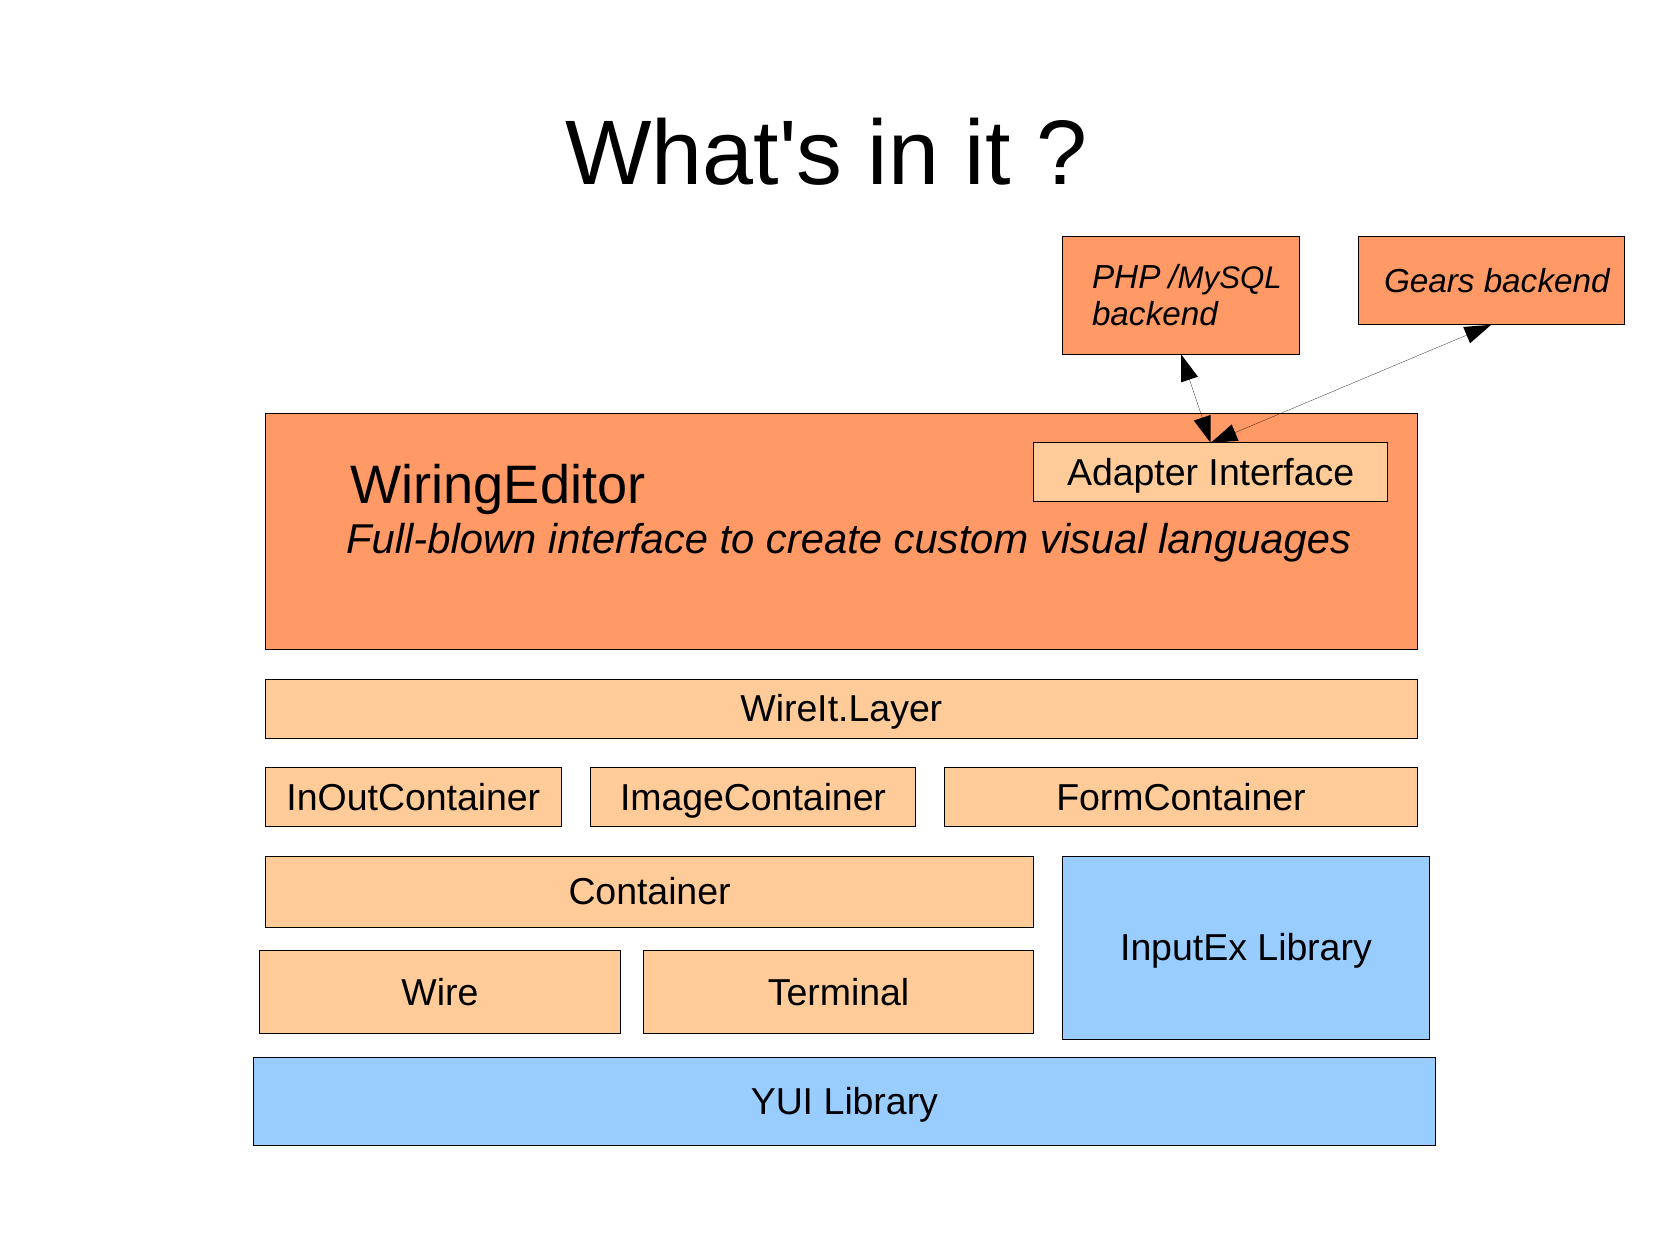

# What's in it ?
PHP /MySQL
backend
Gears backend
WiringEditor
Full-blown interface to create custom visual languages
Adapter Interface
WireIt.Layer
InOutContainer
ImageContainer
FormContainer
Container
InputEx Library
Wire
Terminal
YUI Library